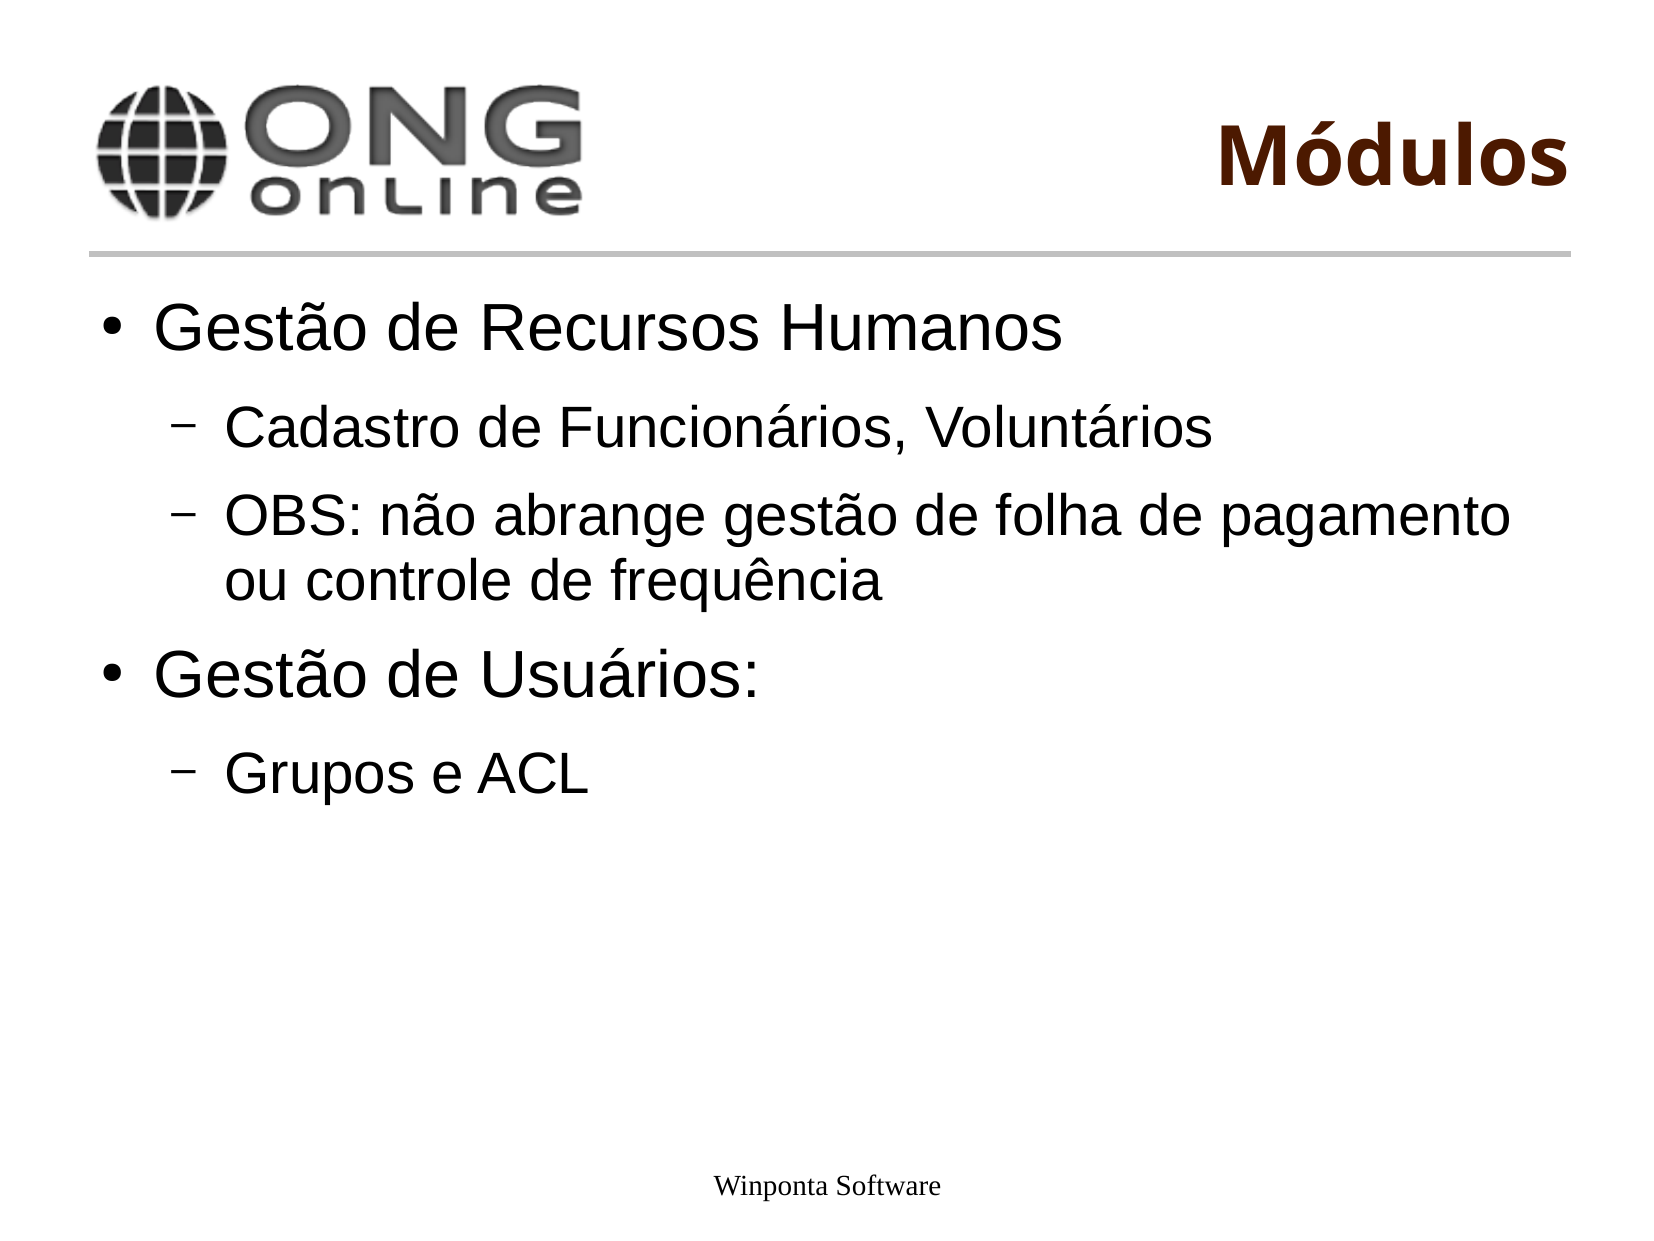

# Módulos
Gestão de Recursos Humanos
Cadastro de Funcionários, Voluntários
OBS: não abrange gestão de folha de pagamento ou controle de frequência
Gestão de Usuários:
Grupos e ACL